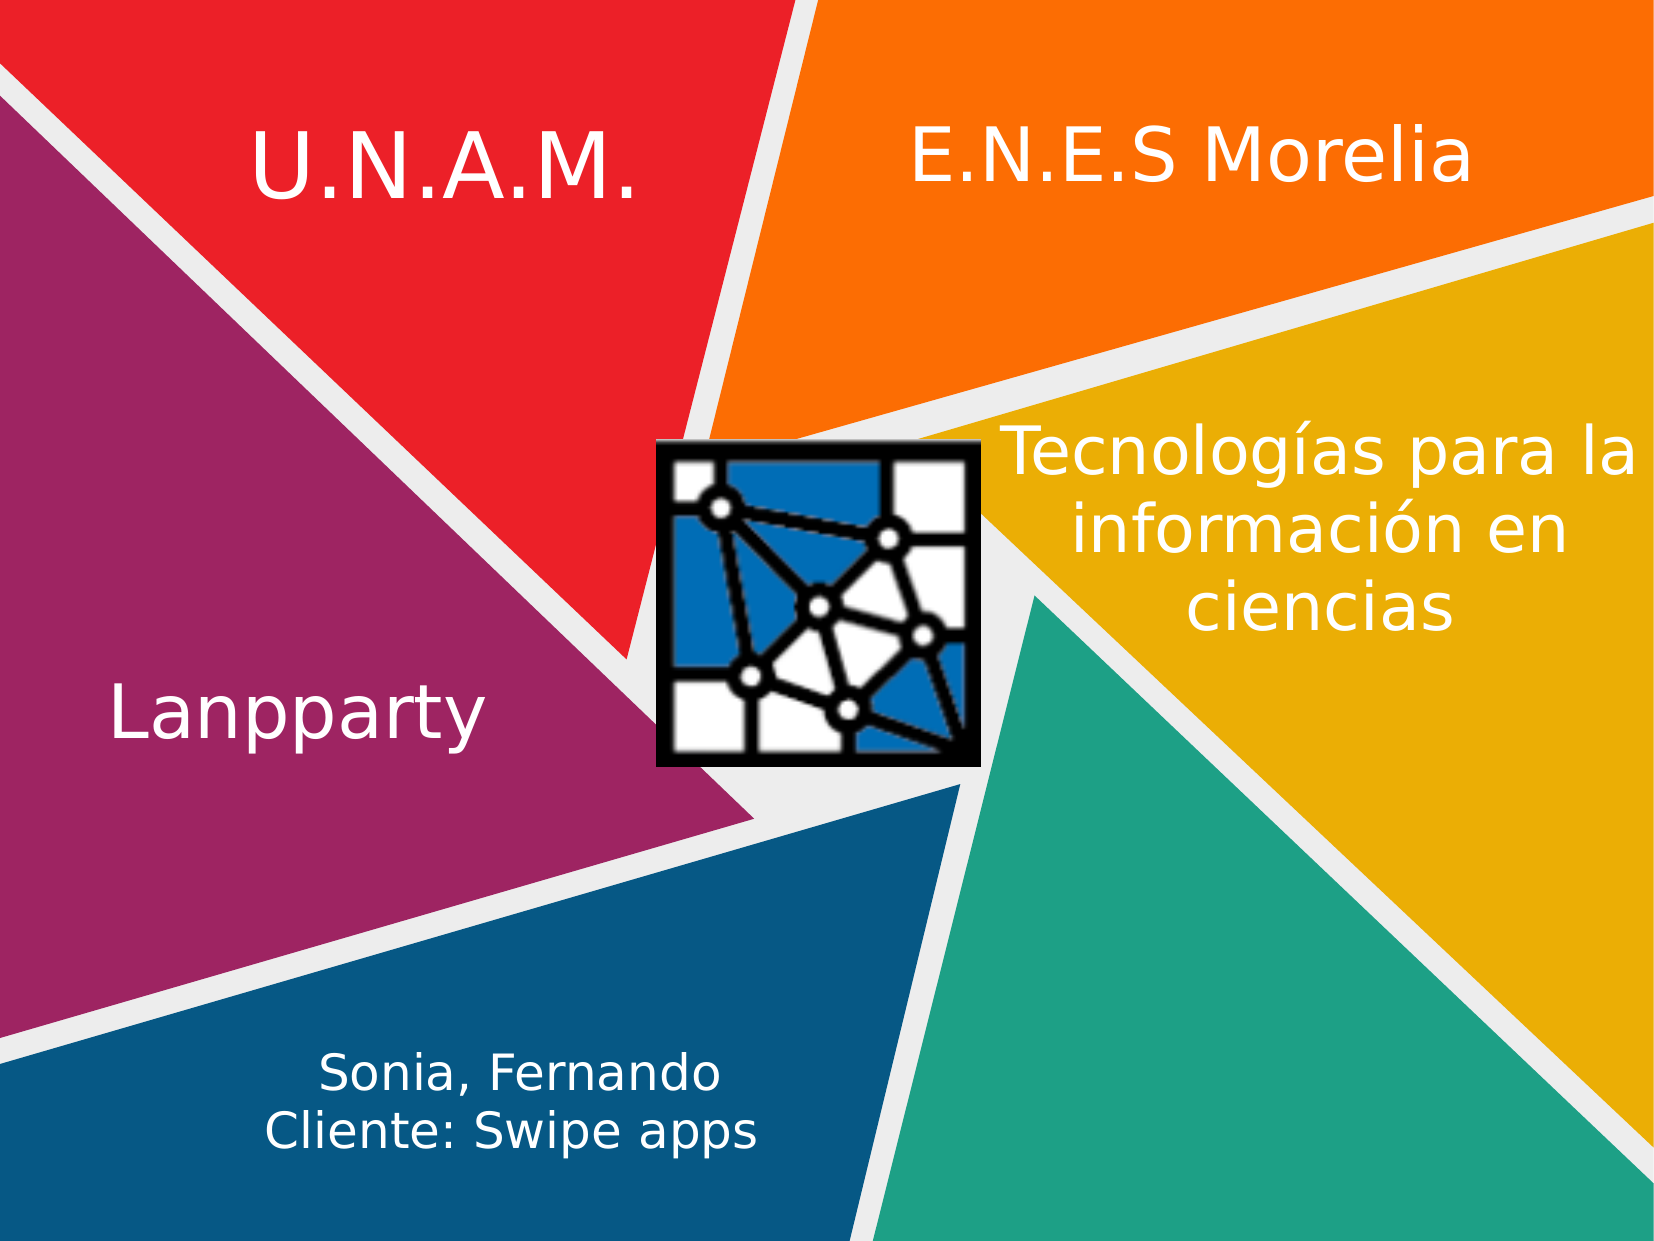

E.N.E.S Morelia
# U.N.A.M.
Tecnologías para la información en ciencias
Lanpparty
Sonia, Fernando
Cliente: Swipe apps